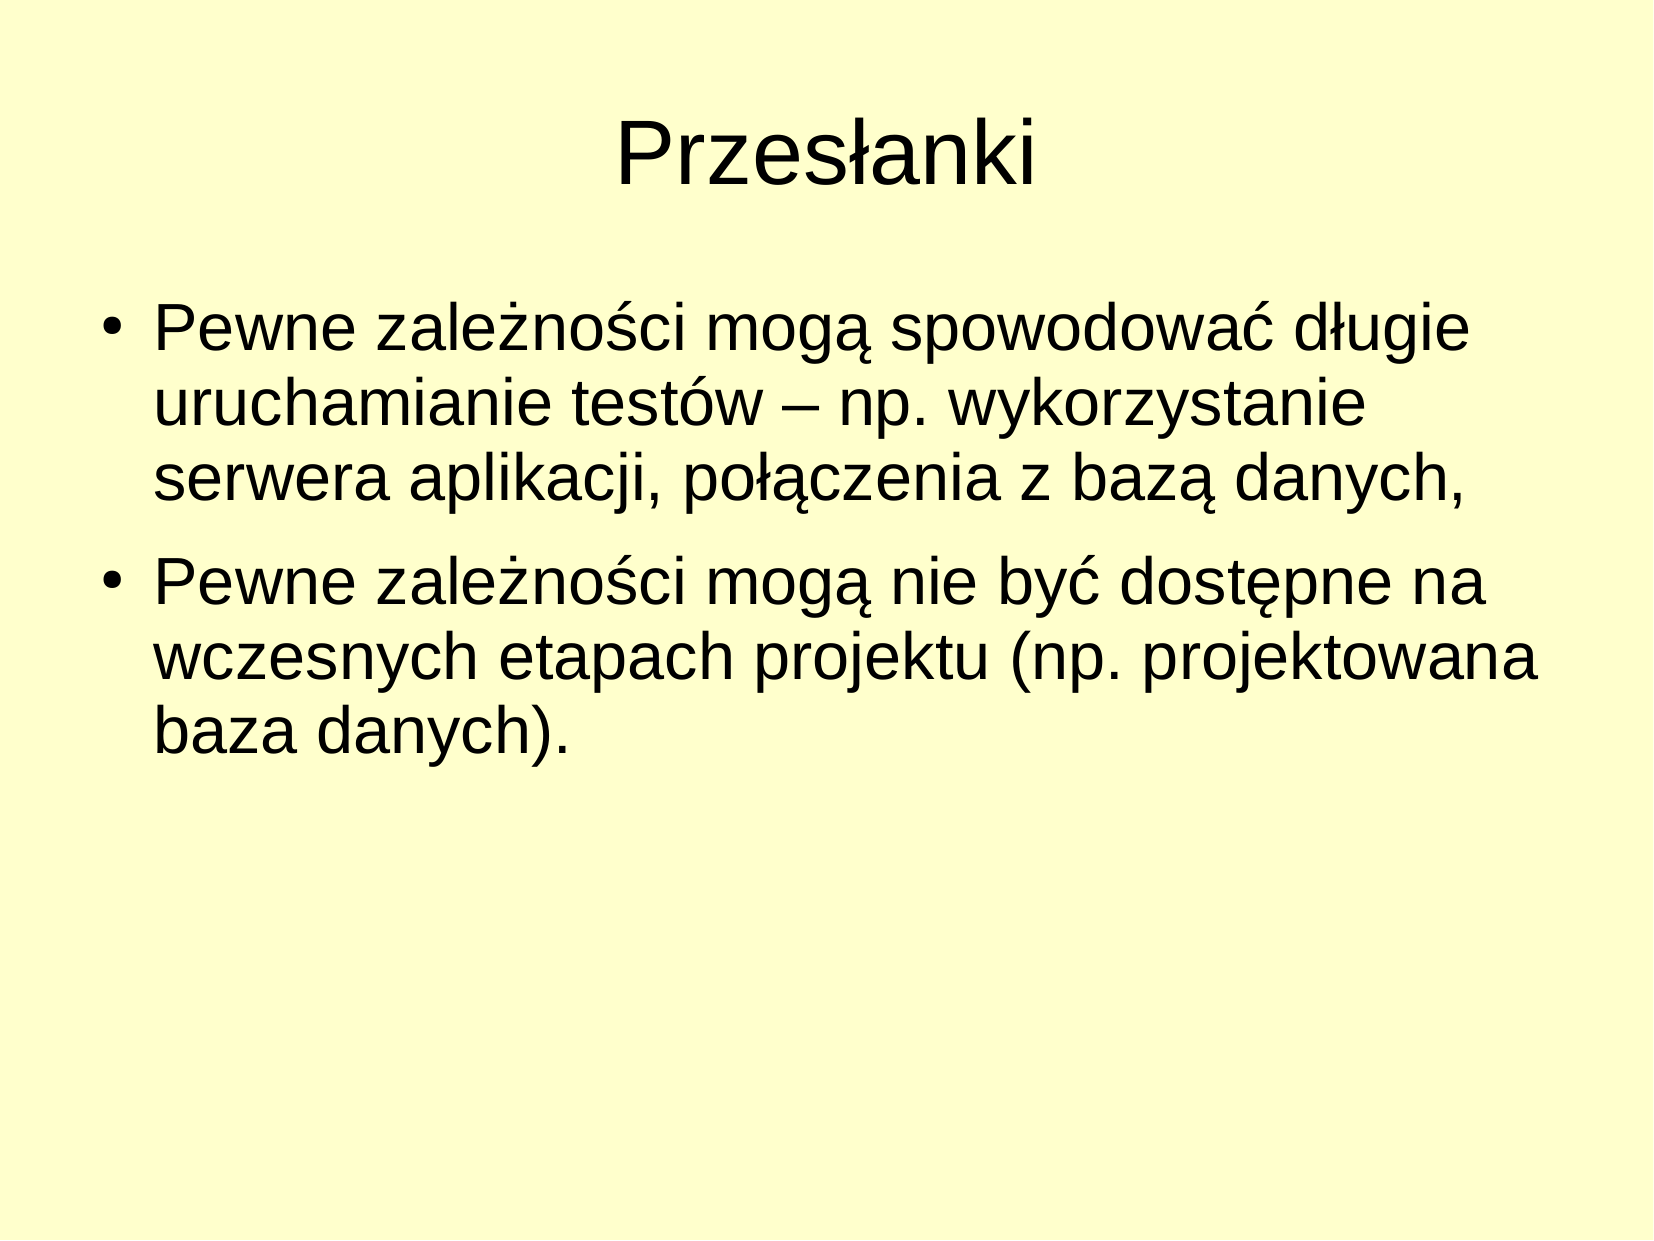

# Przesłanki
Pewne zależności mogą spowodować długie uruchamianie testów – np. wykorzystanie serwera aplikacji, połączenia z bazą danych,
Pewne zależności mogą nie być dostępne na wczesnych etapach projektu (np. projektowana baza danych).